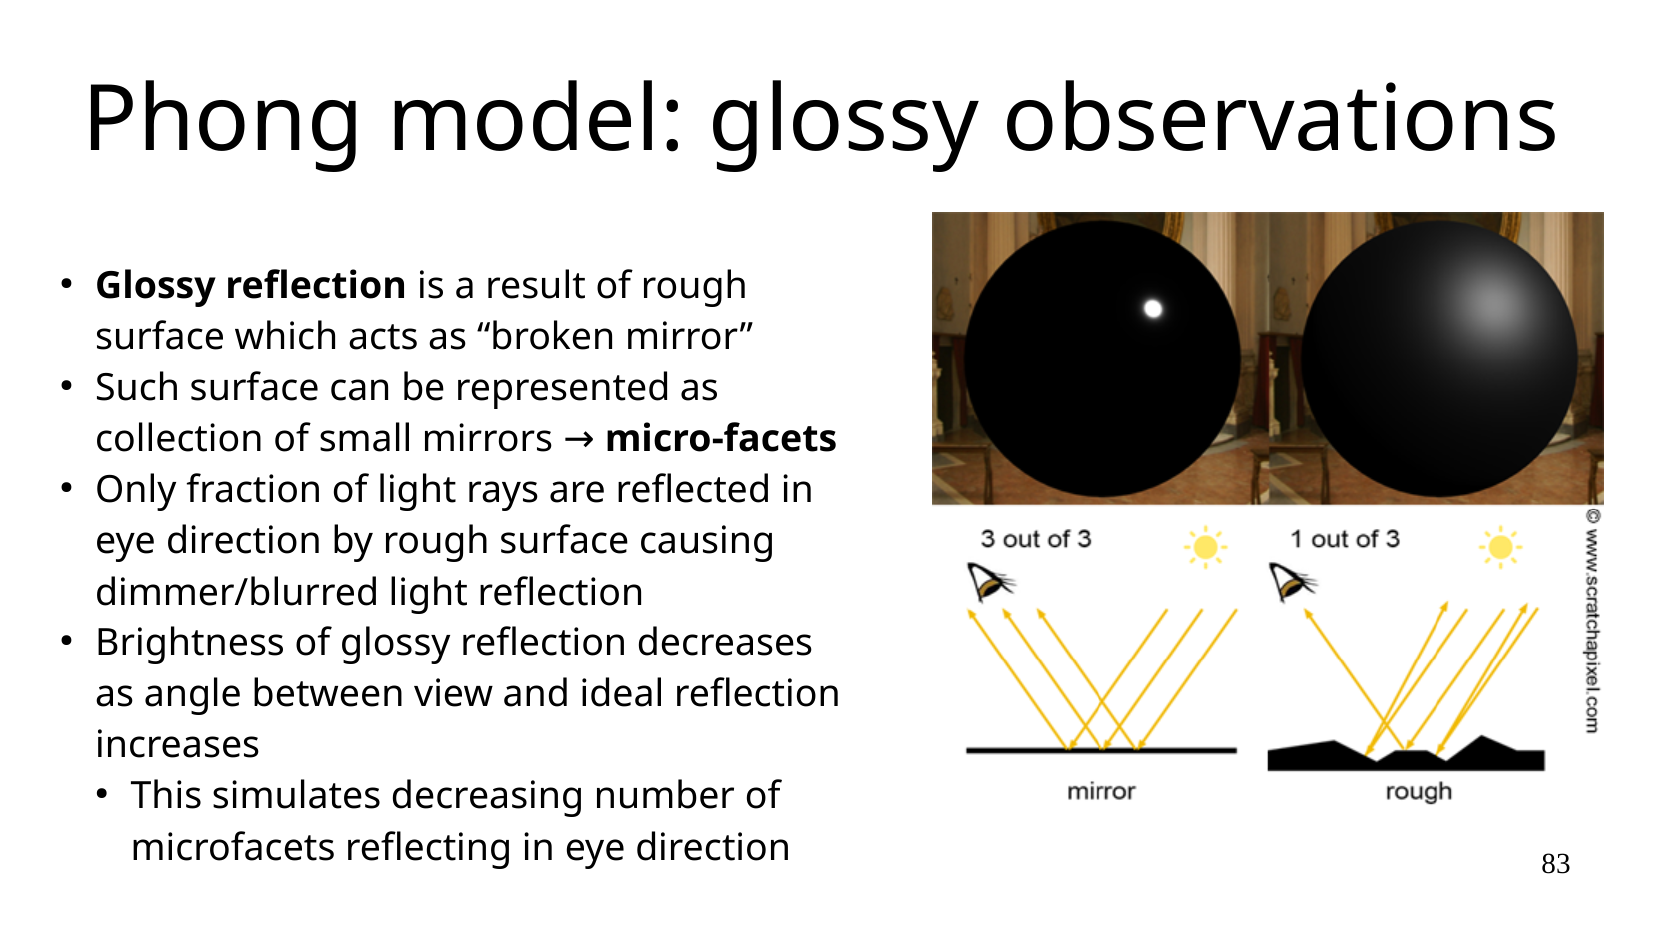

# Phong model: glossy observations
Glossy reflection is a result of rough surface which acts as “broken mirror”
Such surface can be represented as collection of small mirrors → micro-facets
Only fraction of light rays are reflected in eye direction by rough surface causing dimmer/blurred light reflection
Brightness of glossy reflection decreases as angle between view and ideal reflection increases
This simulates decreasing number of microfacets reflecting in eye direction
83